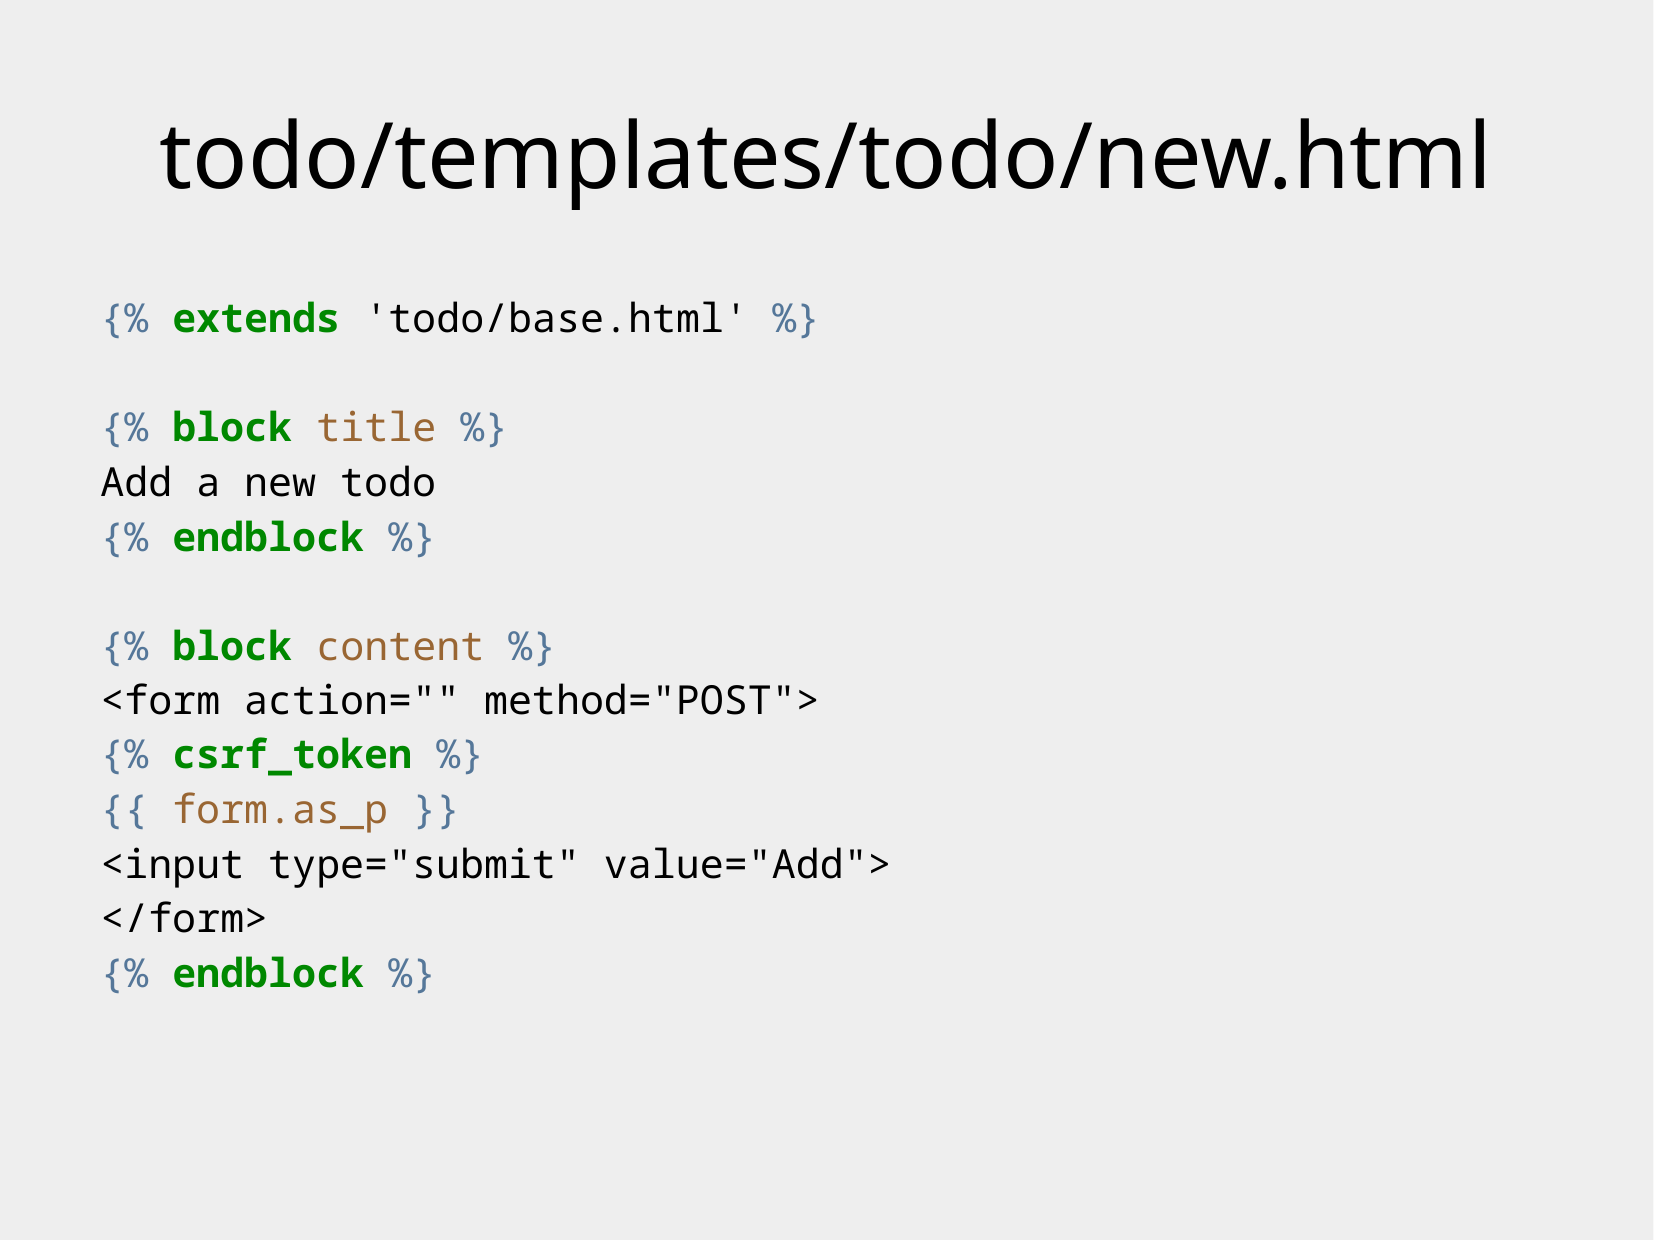

# todo/templates/todo/new.html
{% extends 'todo/base.html' %}
{% block title %}
Add a new todo
{% endblock %}
{% block content %}
<form action="" method="POST">
{% csrf_token %}
{{ form.as_p }}
<input type="submit" value="Add">
</form>
{% endblock %}